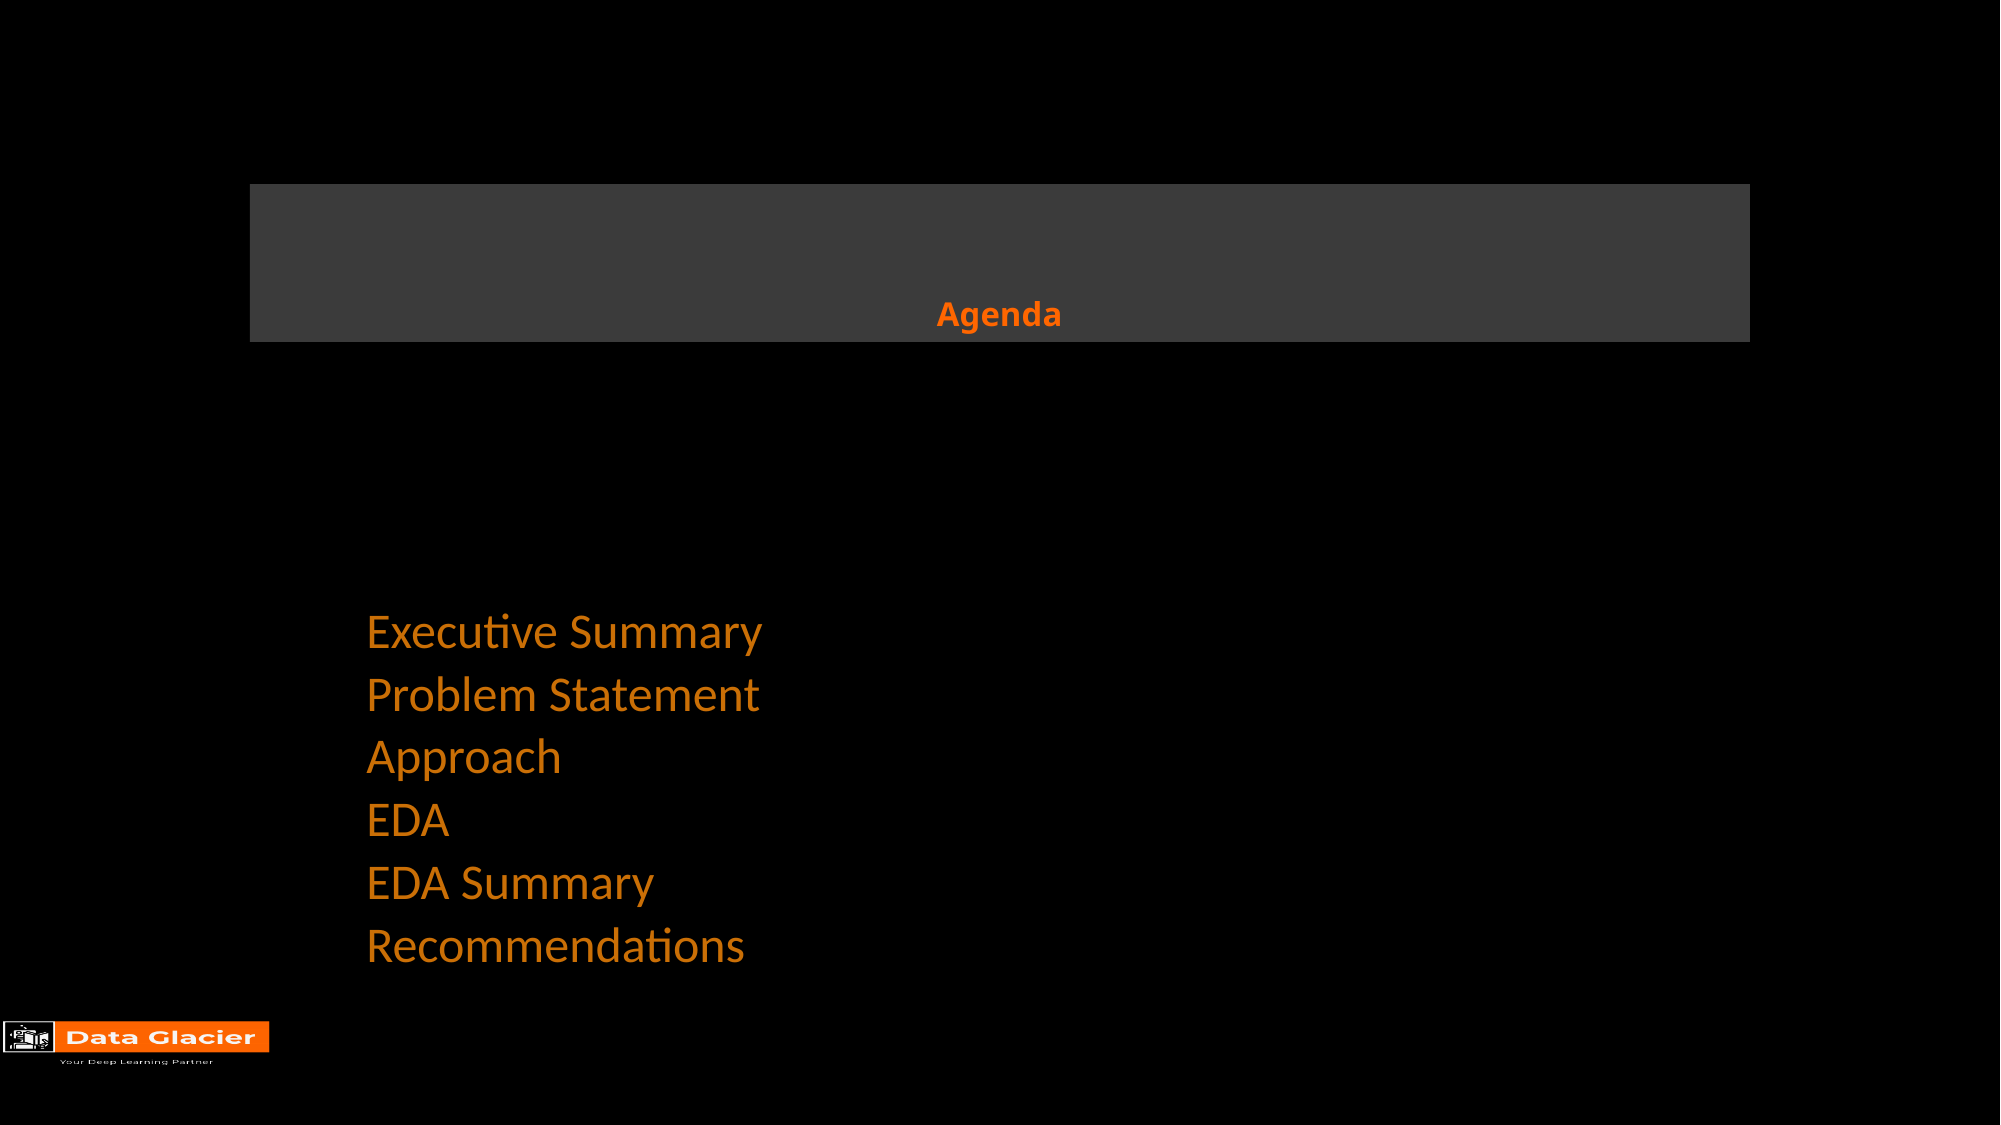

# Agenda
 Executive Summary
 Problem Statement
 Approach
 EDA
 EDA Summary
 Recommendations